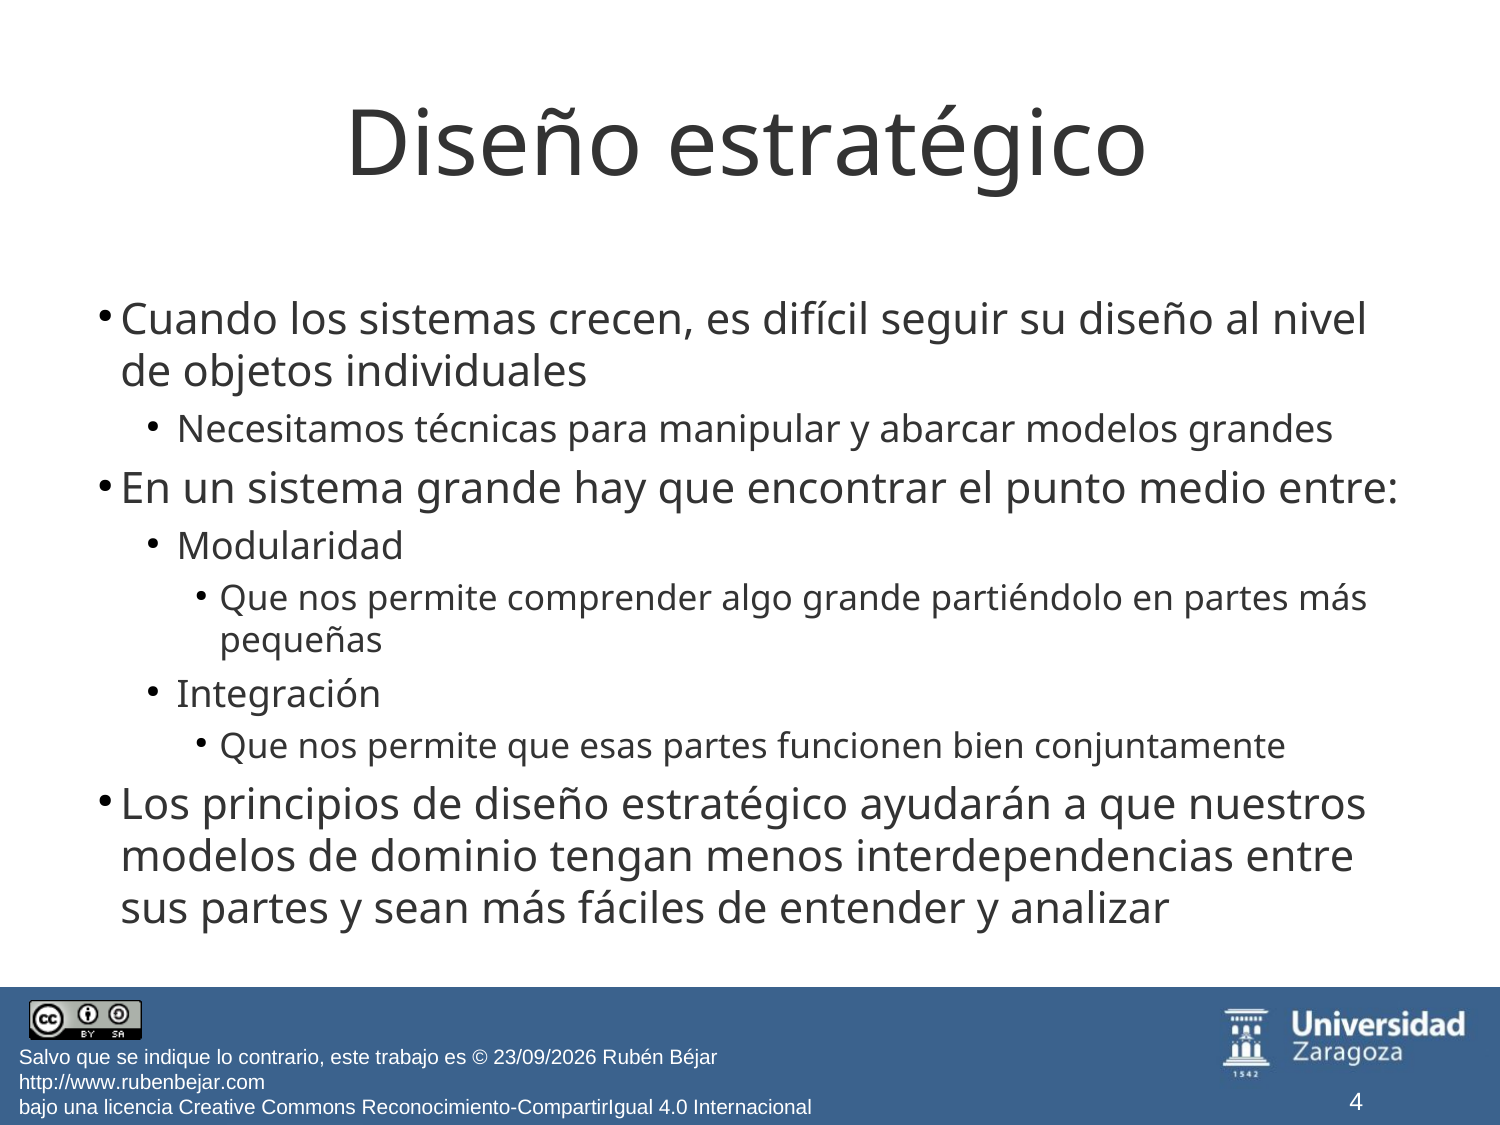

# Diseño estratégico
Cuando los sistemas crecen, es difícil seguir su diseño al nivel de objetos individuales
Necesitamos técnicas para manipular y abarcar modelos grandes
En un sistema grande hay que encontrar el punto medio entre:
Modularidad
Que nos permite comprender algo grande partiéndolo en partes más pequeñas
Integración
Que nos permite que esas partes funcionen bien conjuntamente
Los principios de diseño estratégico ayudarán a que nuestros modelos de dominio tengan menos interdependencias entre sus partes y sean más fáciles de entender y analizar